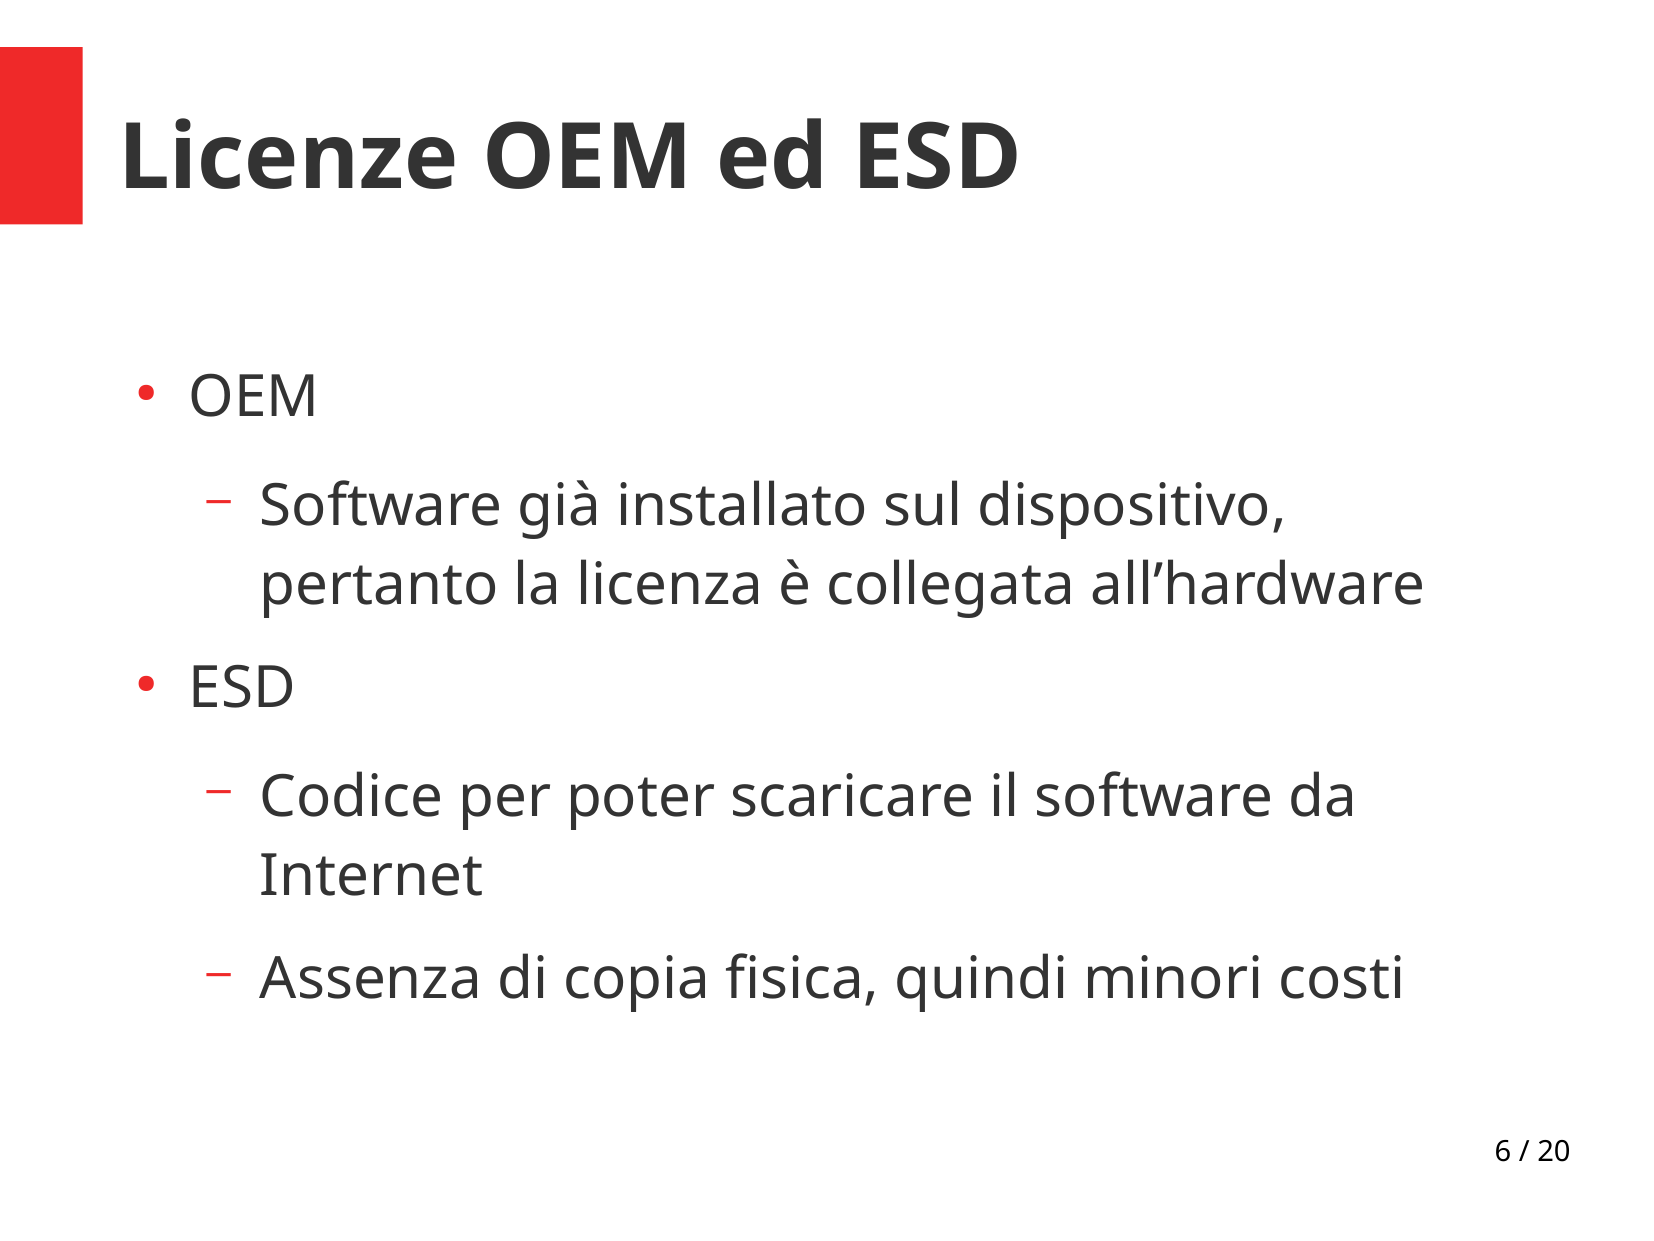

# Licenze OEM ed ESD
OEM
Software già installato sul dispositivo, pertanto la licenza è collegata all’hardware
ESD
Codice per poter scaricare il software da Internet
Assenza di copia fisica, quindi minori costi
6